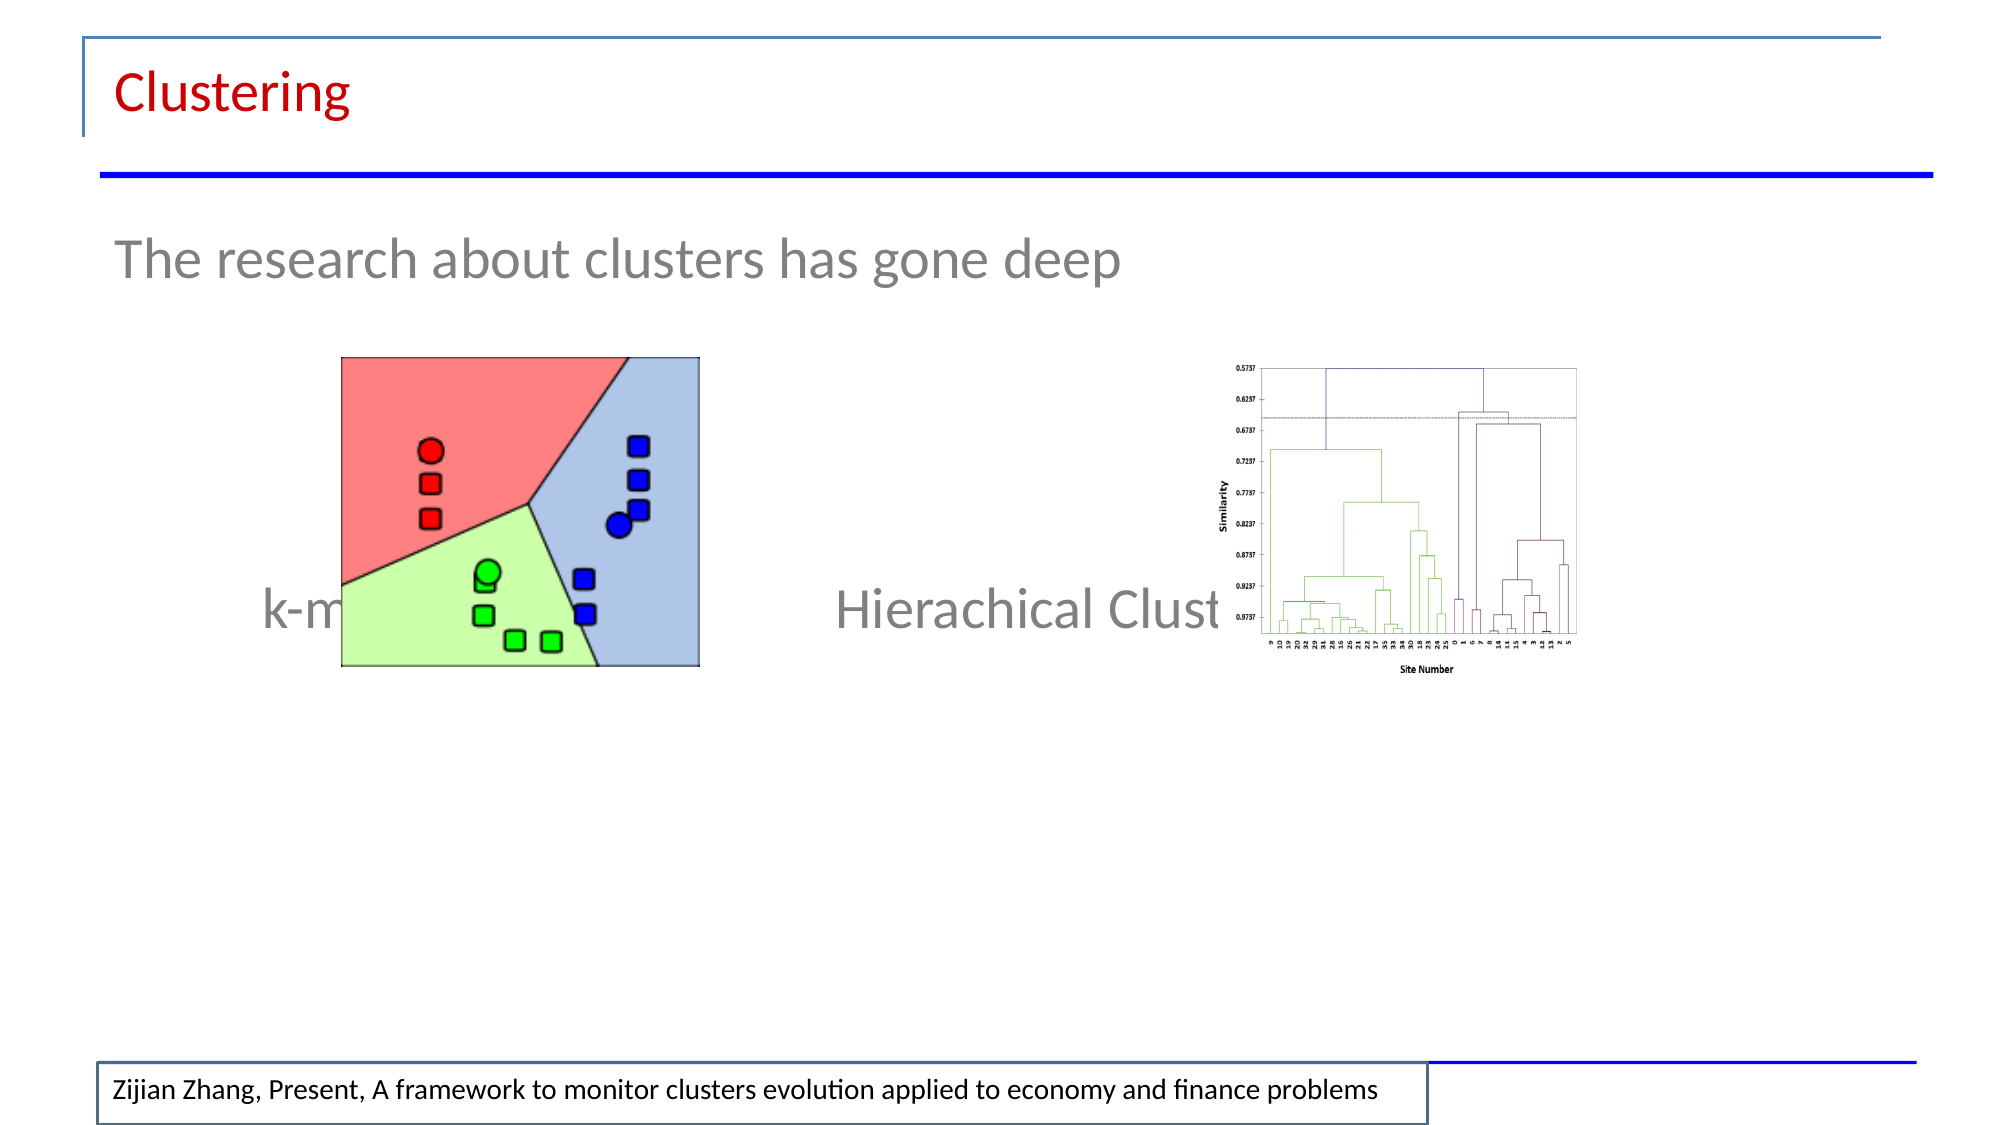

Clustering
The research about clusters has gone deep
		k-means		 Hierachical Clustering
Zijian Zhang, Present, A framework to monitor clusters evolution applied to economy and finance problems